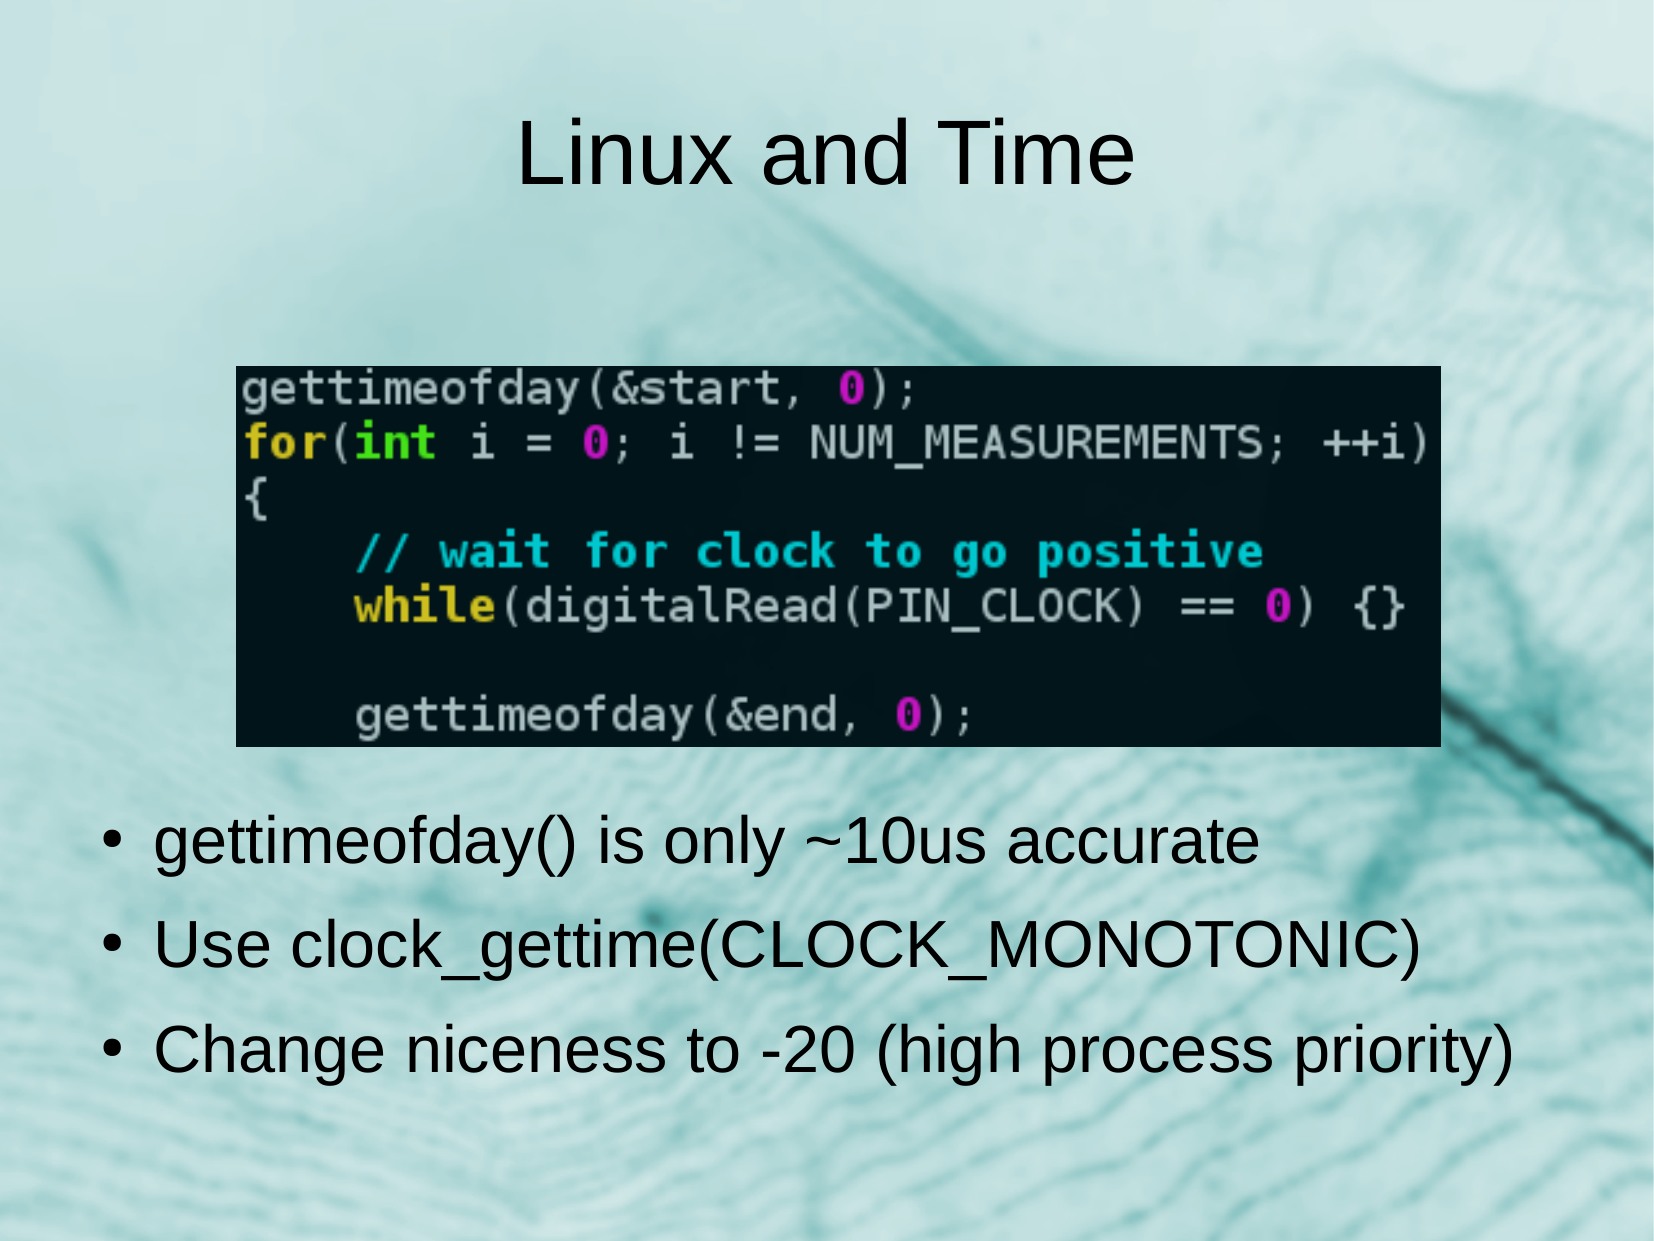

# Linux and Time
gettimeofday() is only ~10us accurate
Use clock_gettime(CLOCK_MONOTONIC)
Change niceness to -20 (high process priority)